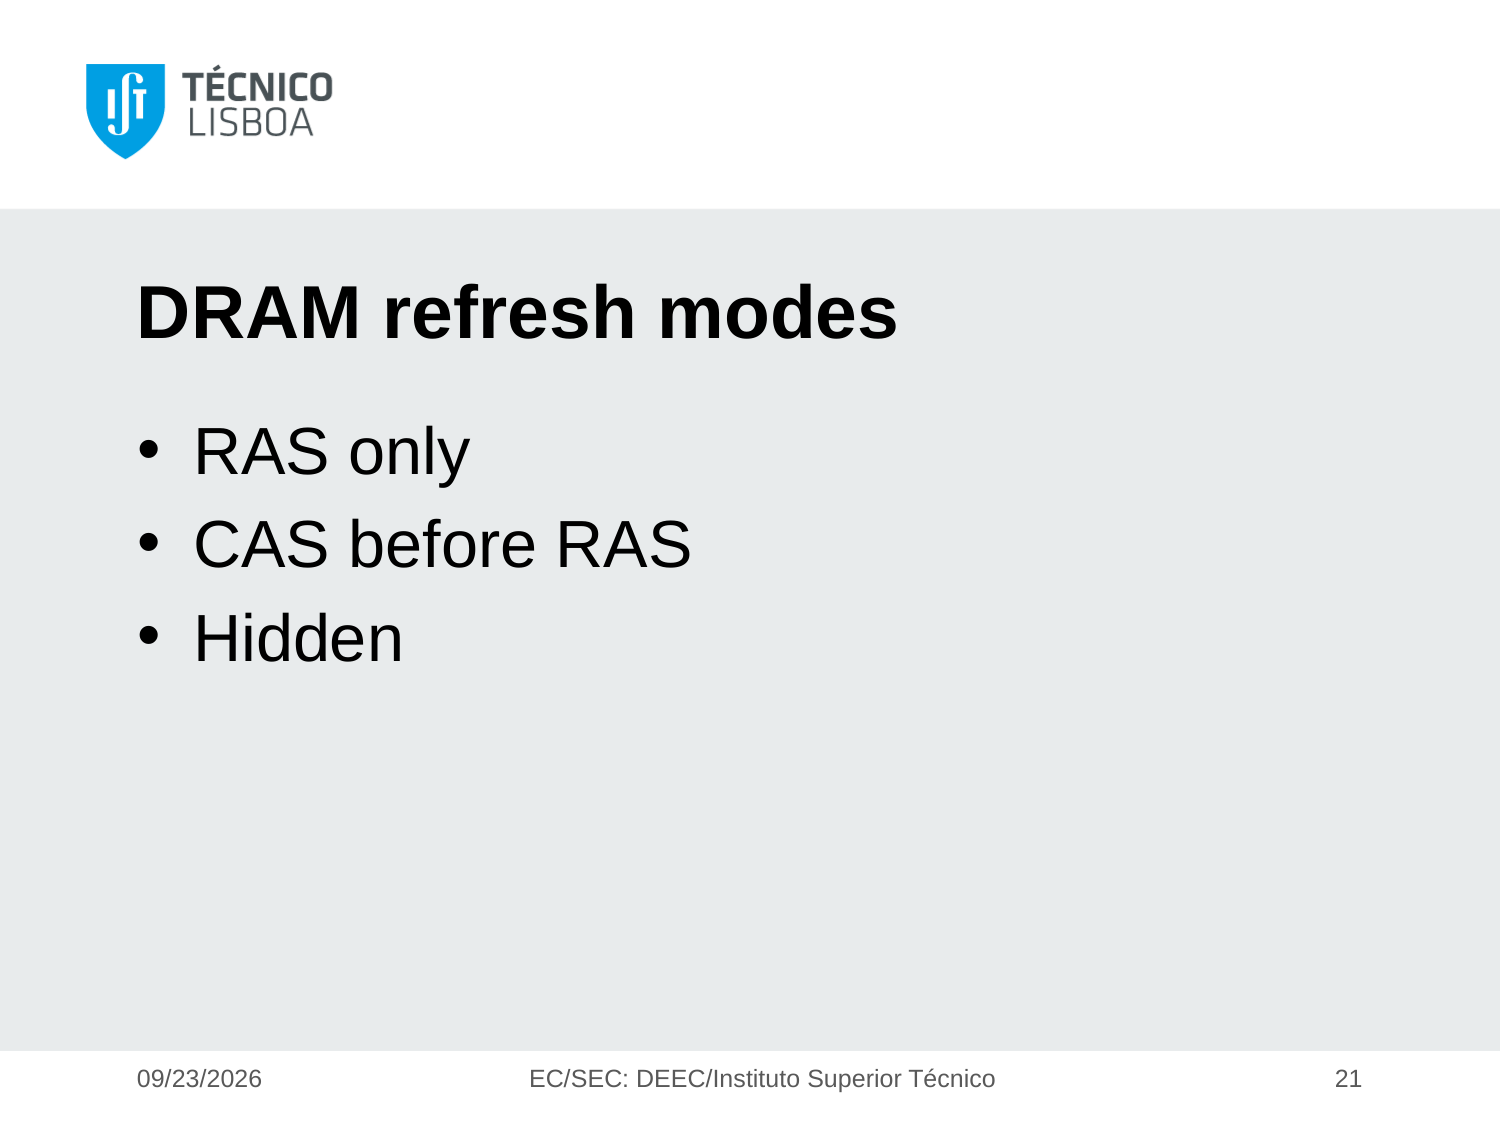

# DRAM refresh modes
RAS only
CAS before RAS
Hidden
EC/SEC: DEEC/Instituto Superior Técnico